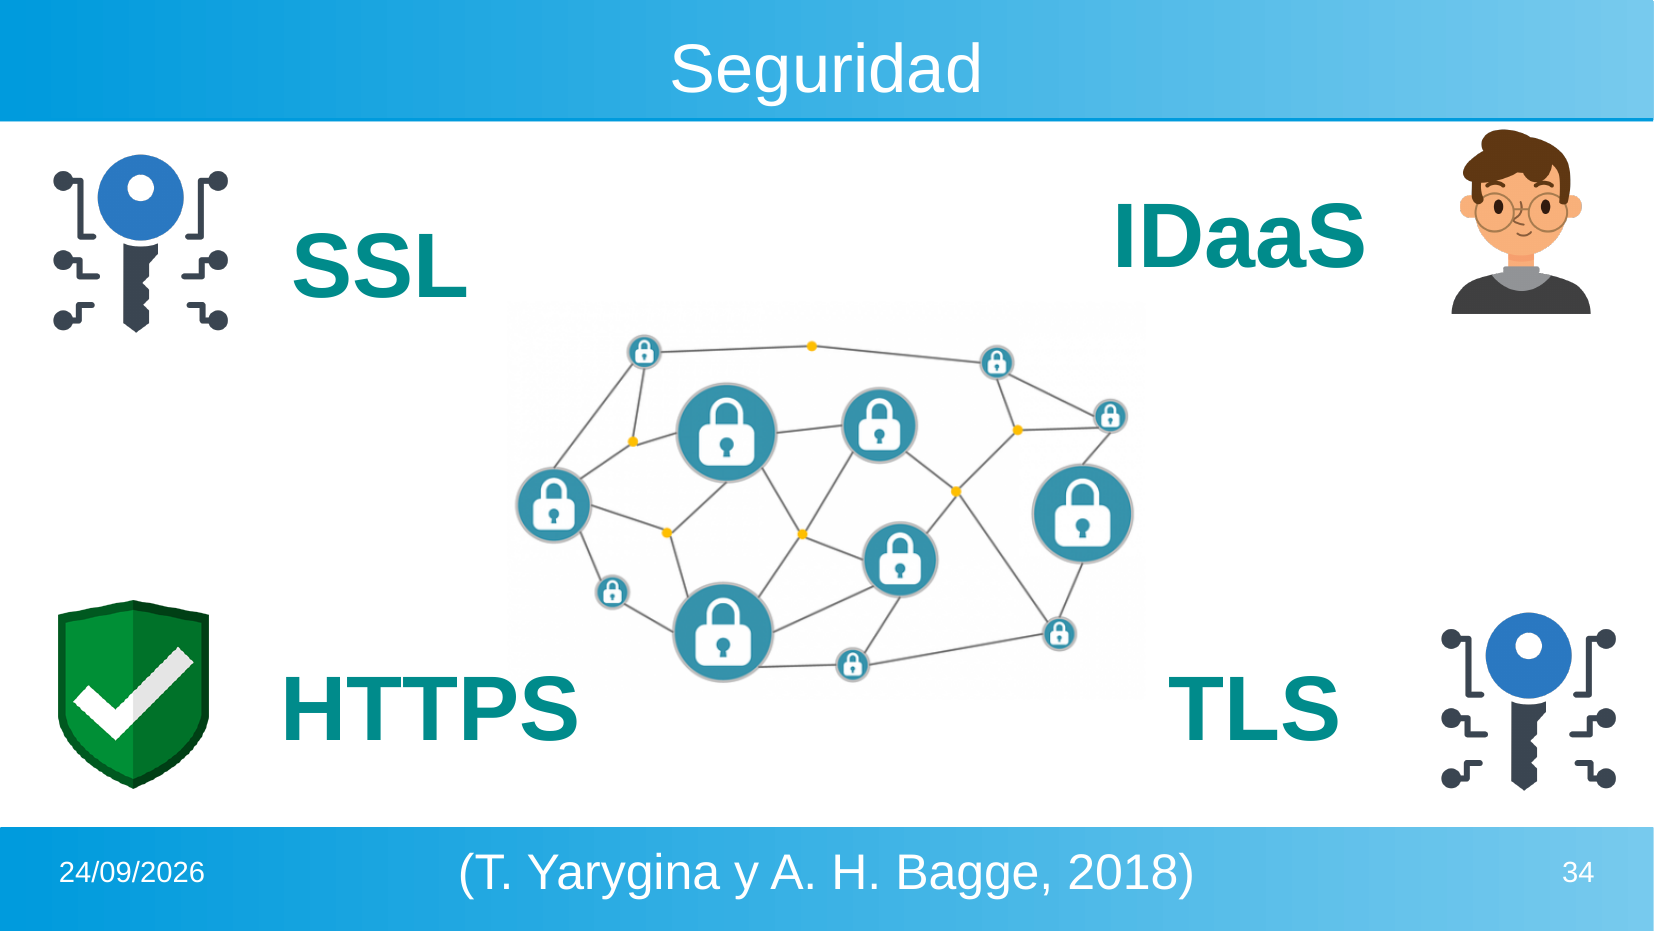

# Seguridad
IDaaS
SSL
HTTPS
TLS
(T. Yarygina y A. H. Bagge, 2018)
34